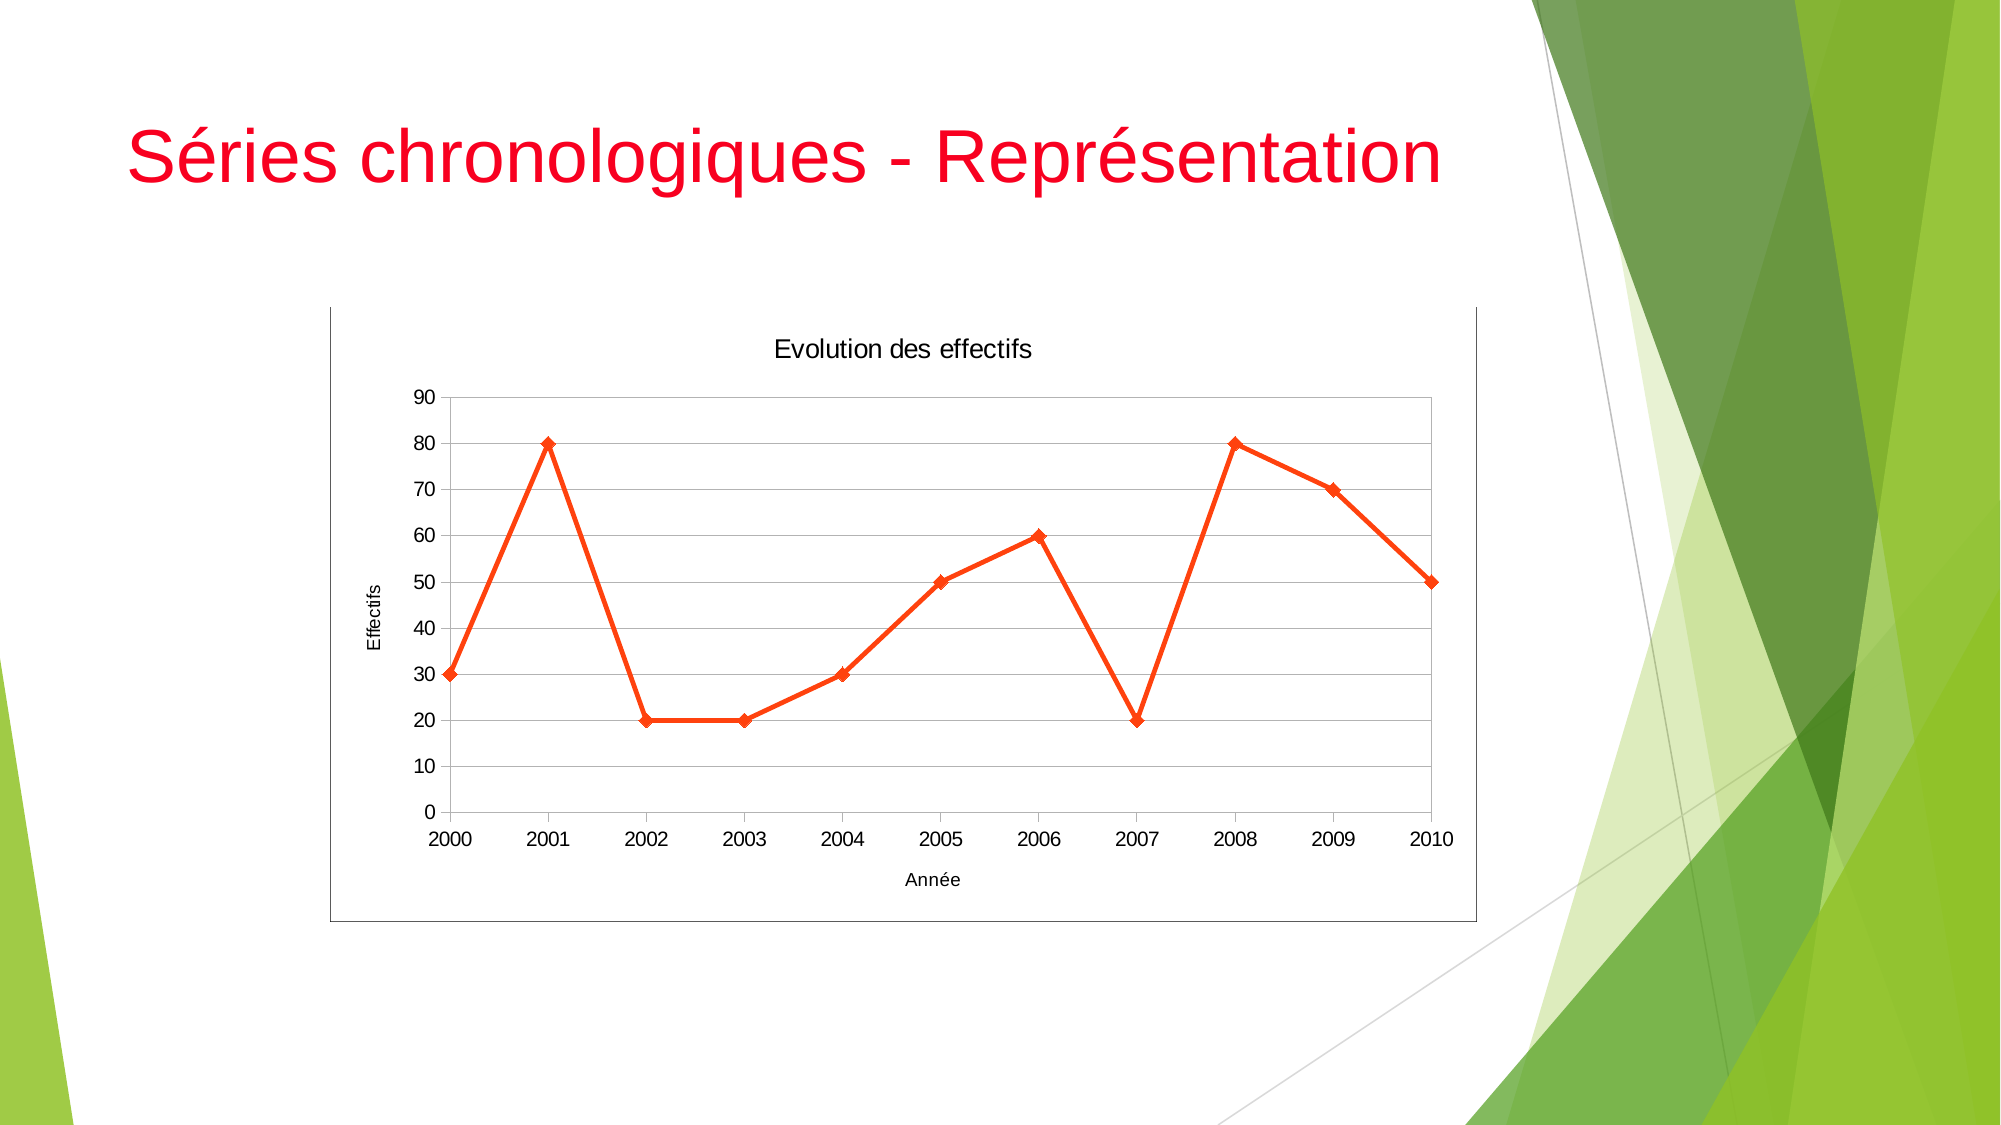

# Séries chronologiques - Représentation
### Chart: Evolution des effectifs
| Category | Effectifs |
|---|---|
| 2000 | 30.0 |
| 2001 | 80.0 |
| 2002 | 20.0 |
| 2003 | 20.0 |
| 2004 | 30.0 |
| 2005 | 50.0 |
| 2006 | 60.0 |
| 2007 | 20.0 |
| 2008 | 80.0 |
| 2009 | 70.0 |
| 2010 | 50.0 |